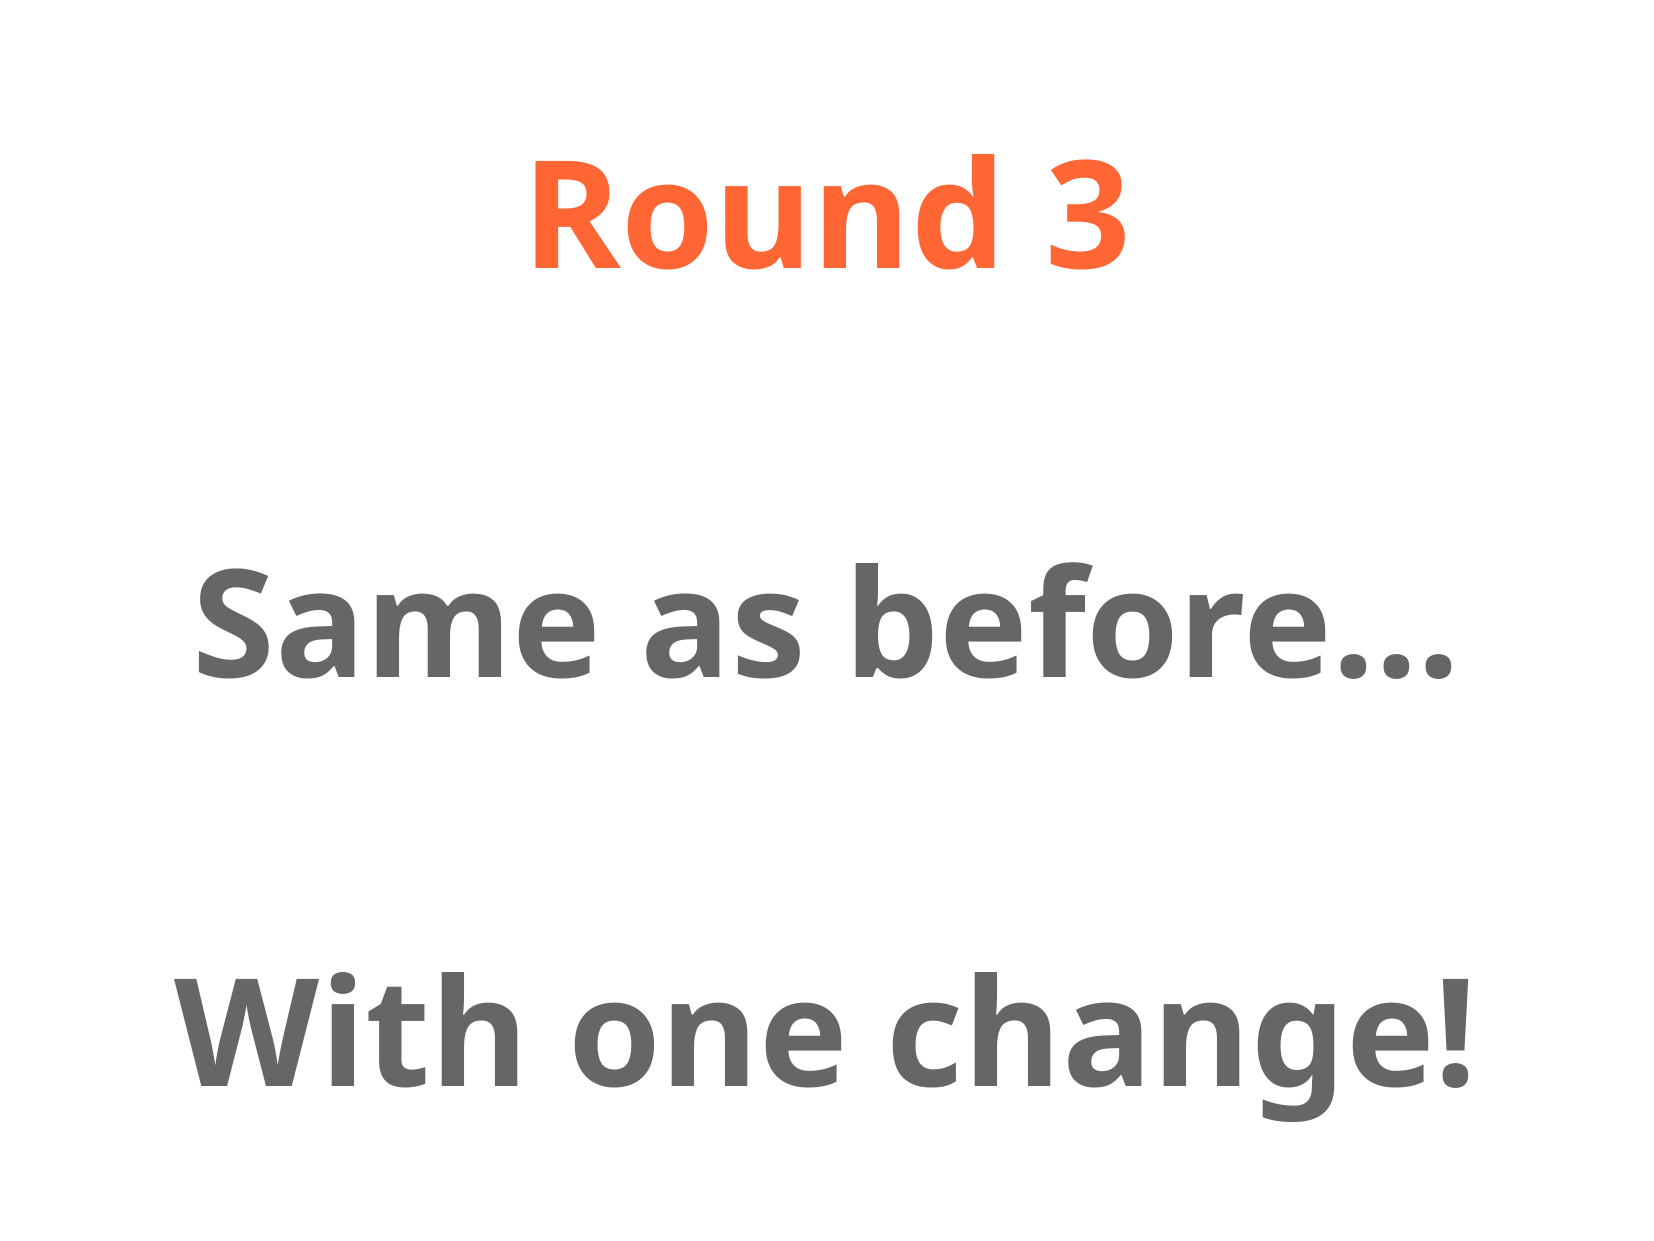

# Round 3 Same as before... With one change!